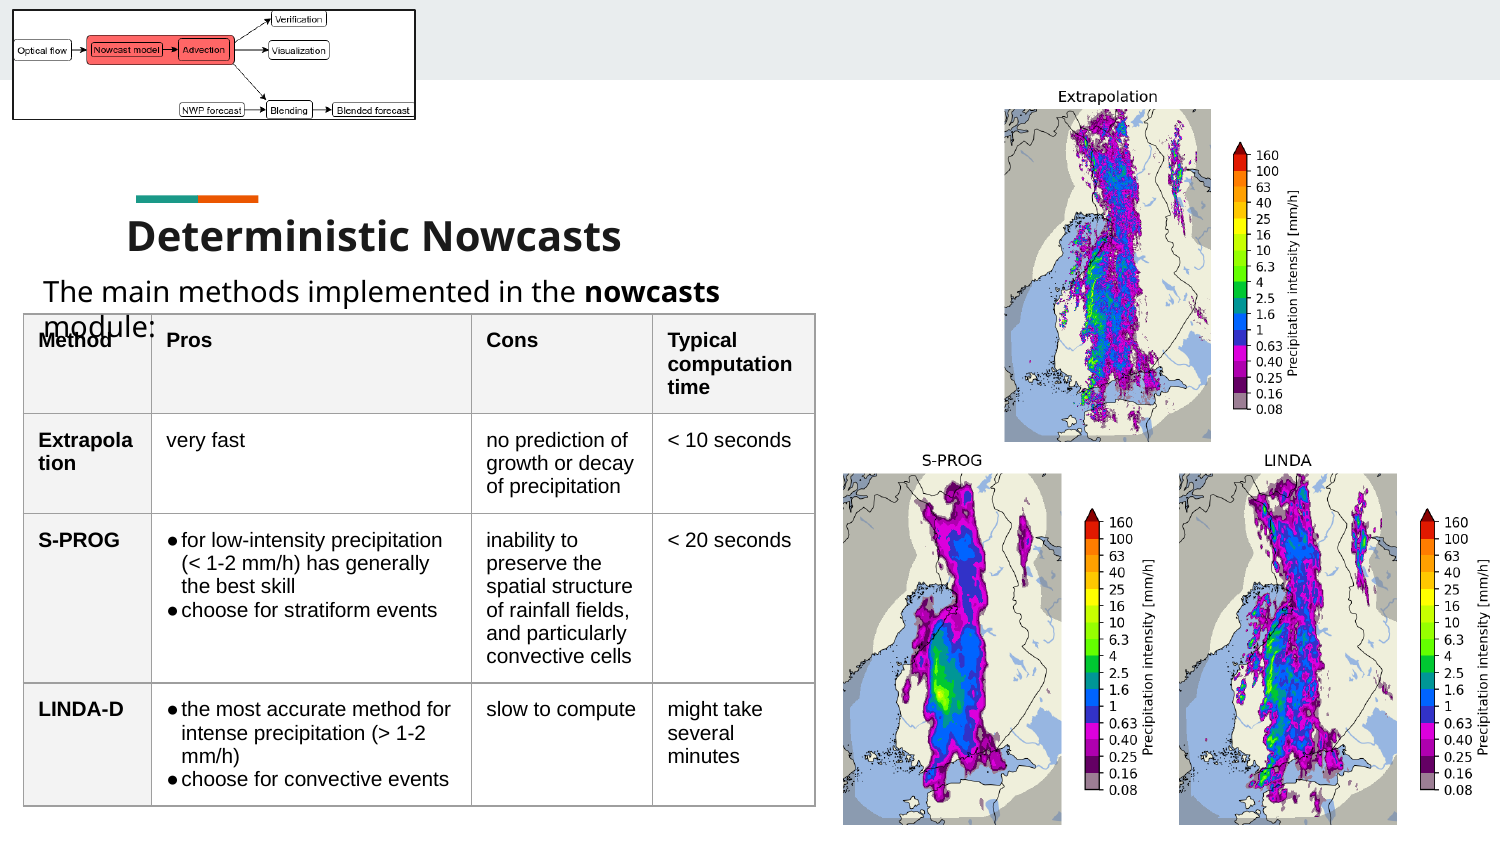

# Deterministic Nowcasts
The main methods implemented in the nowcasts module:
| Method | Pros | Cons | Typical computation time |
| --- | --- | --- | --- |
| Extrapolation | very fast | no prediction of growth or decay of precipitation | < 10 seconds |
| S-PROG | for low-intensity precipitation (< 1-2 mm/h) has generally the best skill choose for stratiform events | inability to preserve the spatial structure of rainfall fields, and particularly convective cells | < 20 seconds |
| LINDA-D | the most accurate method for intense precipitation (> 1-2 mm/h) choose for convective events | slow to compute | might take several minutes |